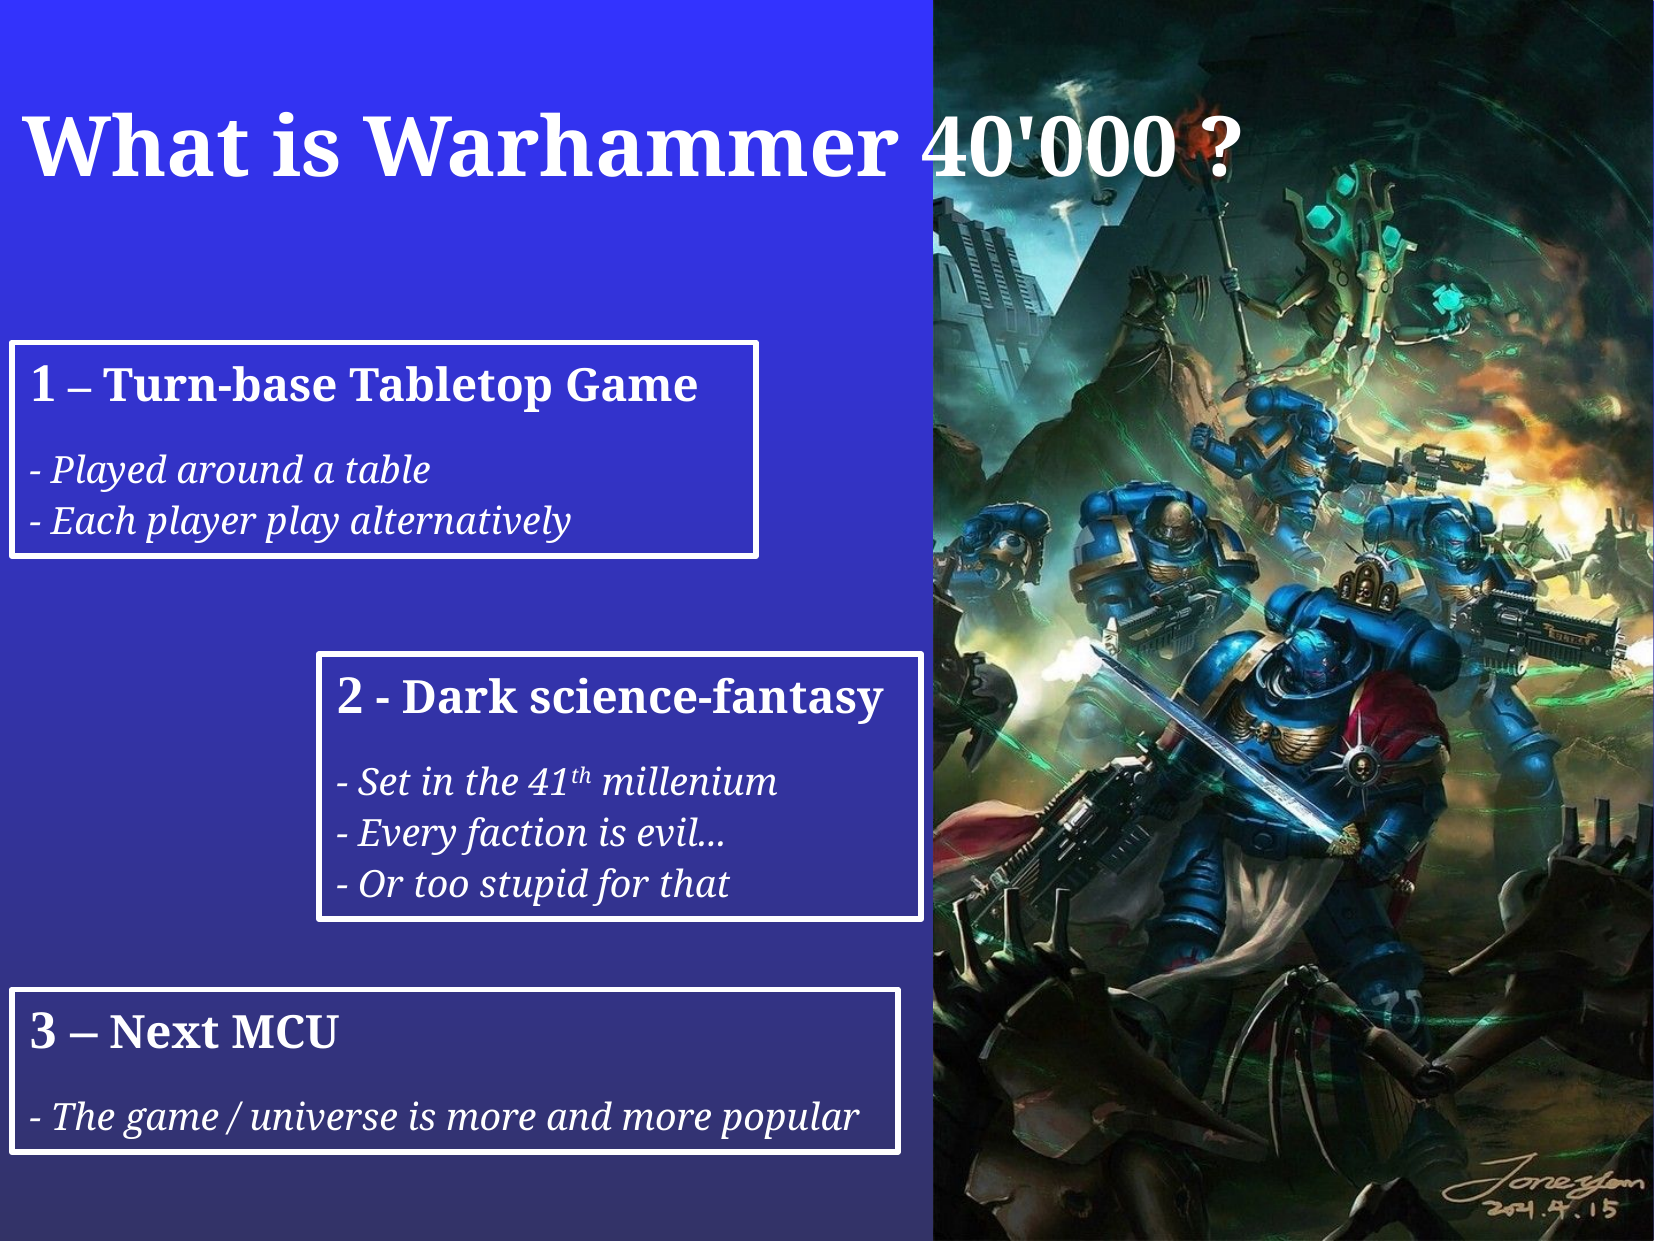

What is Warhammer 40'000 ?
1 – Turn-base Tabletop Game
- Played around a table
- Each player play alternatively
2 - Dark science-fantasy
- Set in the 41th millenium
- Every faction is evil...
- Or too stupid for that
3 – Next MCU
- The game / universe is more and more popular